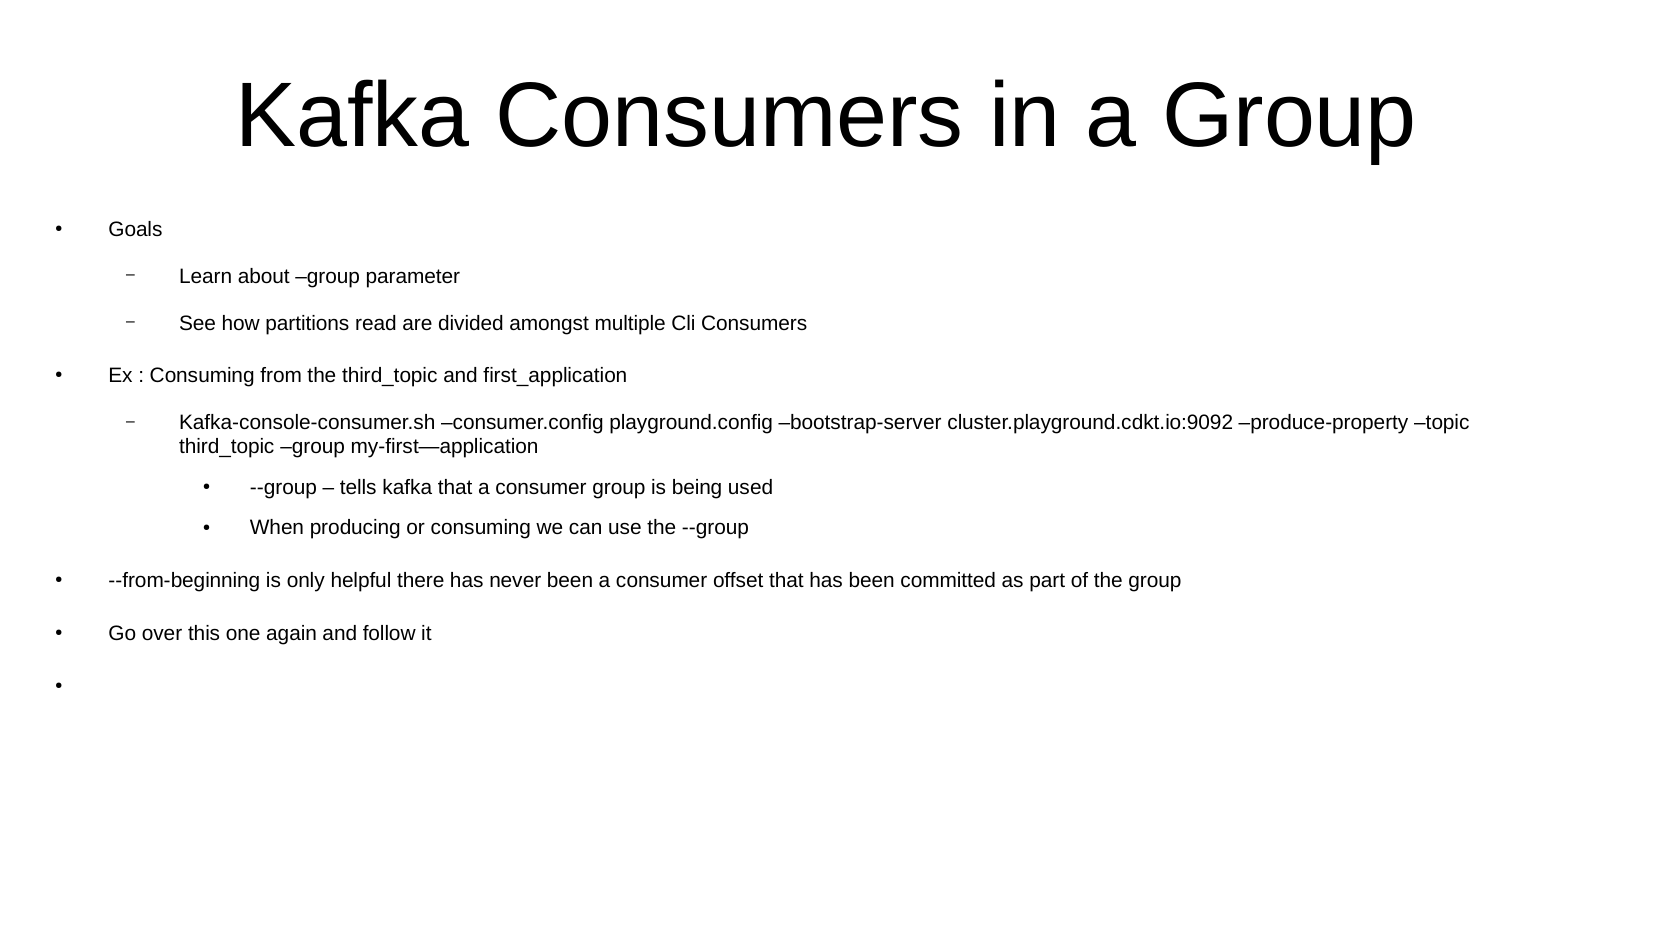

# Kafka Consumers in a Group
Goals
Learn about –group parameter
See how partitions read are divided amongst multiple Cli Consumers
Ex : Consuming from the third_topic and first_application
Kafka-console-consumer.sh –consumer.config playground.config –bootstrap-server cluster.playground.cdkt.io:9092 –produce-property –topic third_topic –group my-first—application
--group – tells kafka that a consumer group is being used
When producing or consuming we can use the --group
--from-beginning is only helpful there has never been a consumer offset that has been committed as part of the group
Go over this one again and follow it